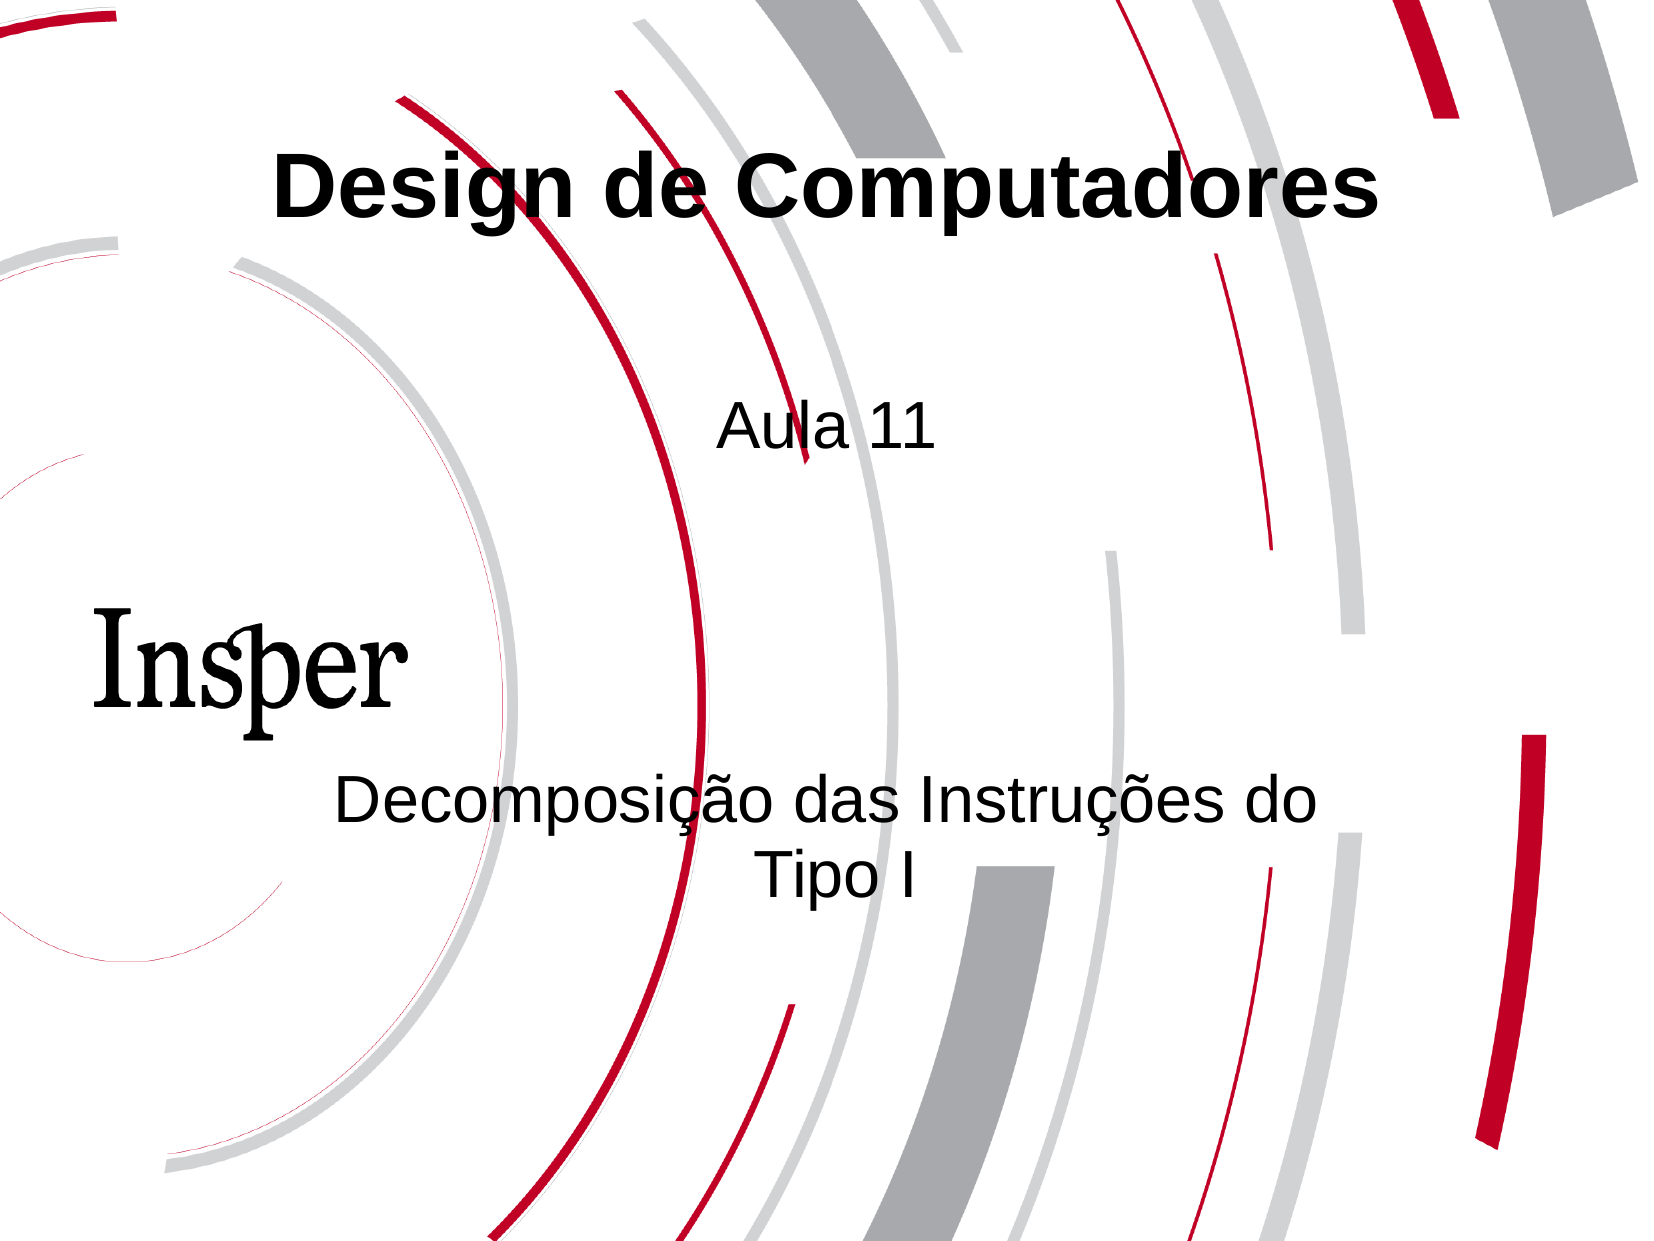

# Design de Computadores
Aula 11
Decomposição das Instruções do
 Tipo I